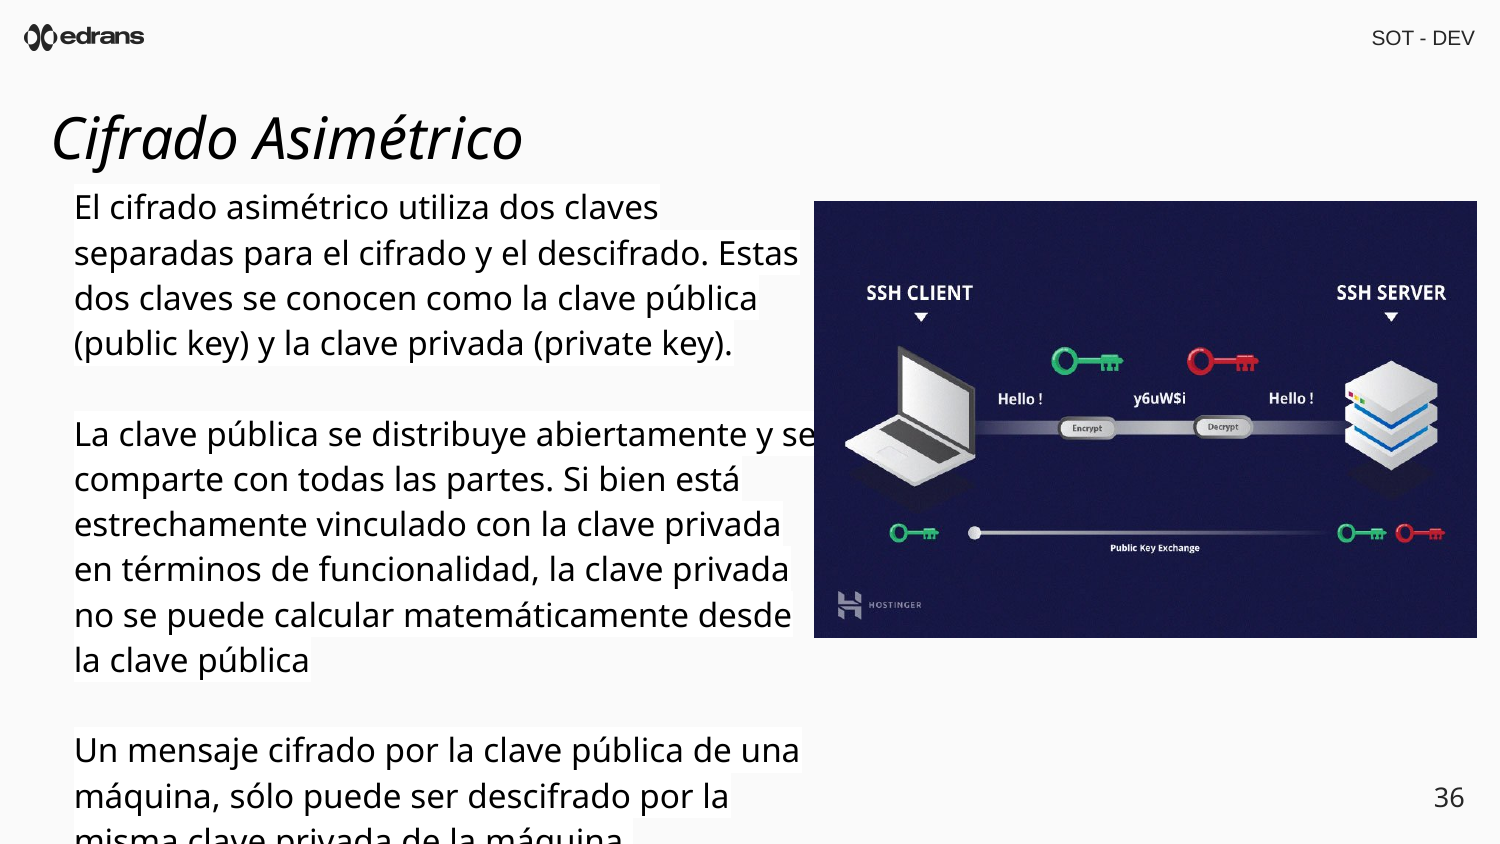

SOT - DEV
Cifrado Asimétrico
El cifrado asimétrico utiliza dos claves separadas para el cifrado y el descifrado. Estas dos claves se conocen como la clave pública (public key) y la clave privada (private key).
La clave pública se distribuye abiertamente y se comparte con todas las partes. Si bien está estrechamente vinculado con la clave privada en términos de funcionalidad, la clave privada no se puede calcular matemáticamente desde la clave pública
Un mensaje cifrado por la clave pública de una máquina, sólo puede ser descifrado por la misma clave privada de la máquina.